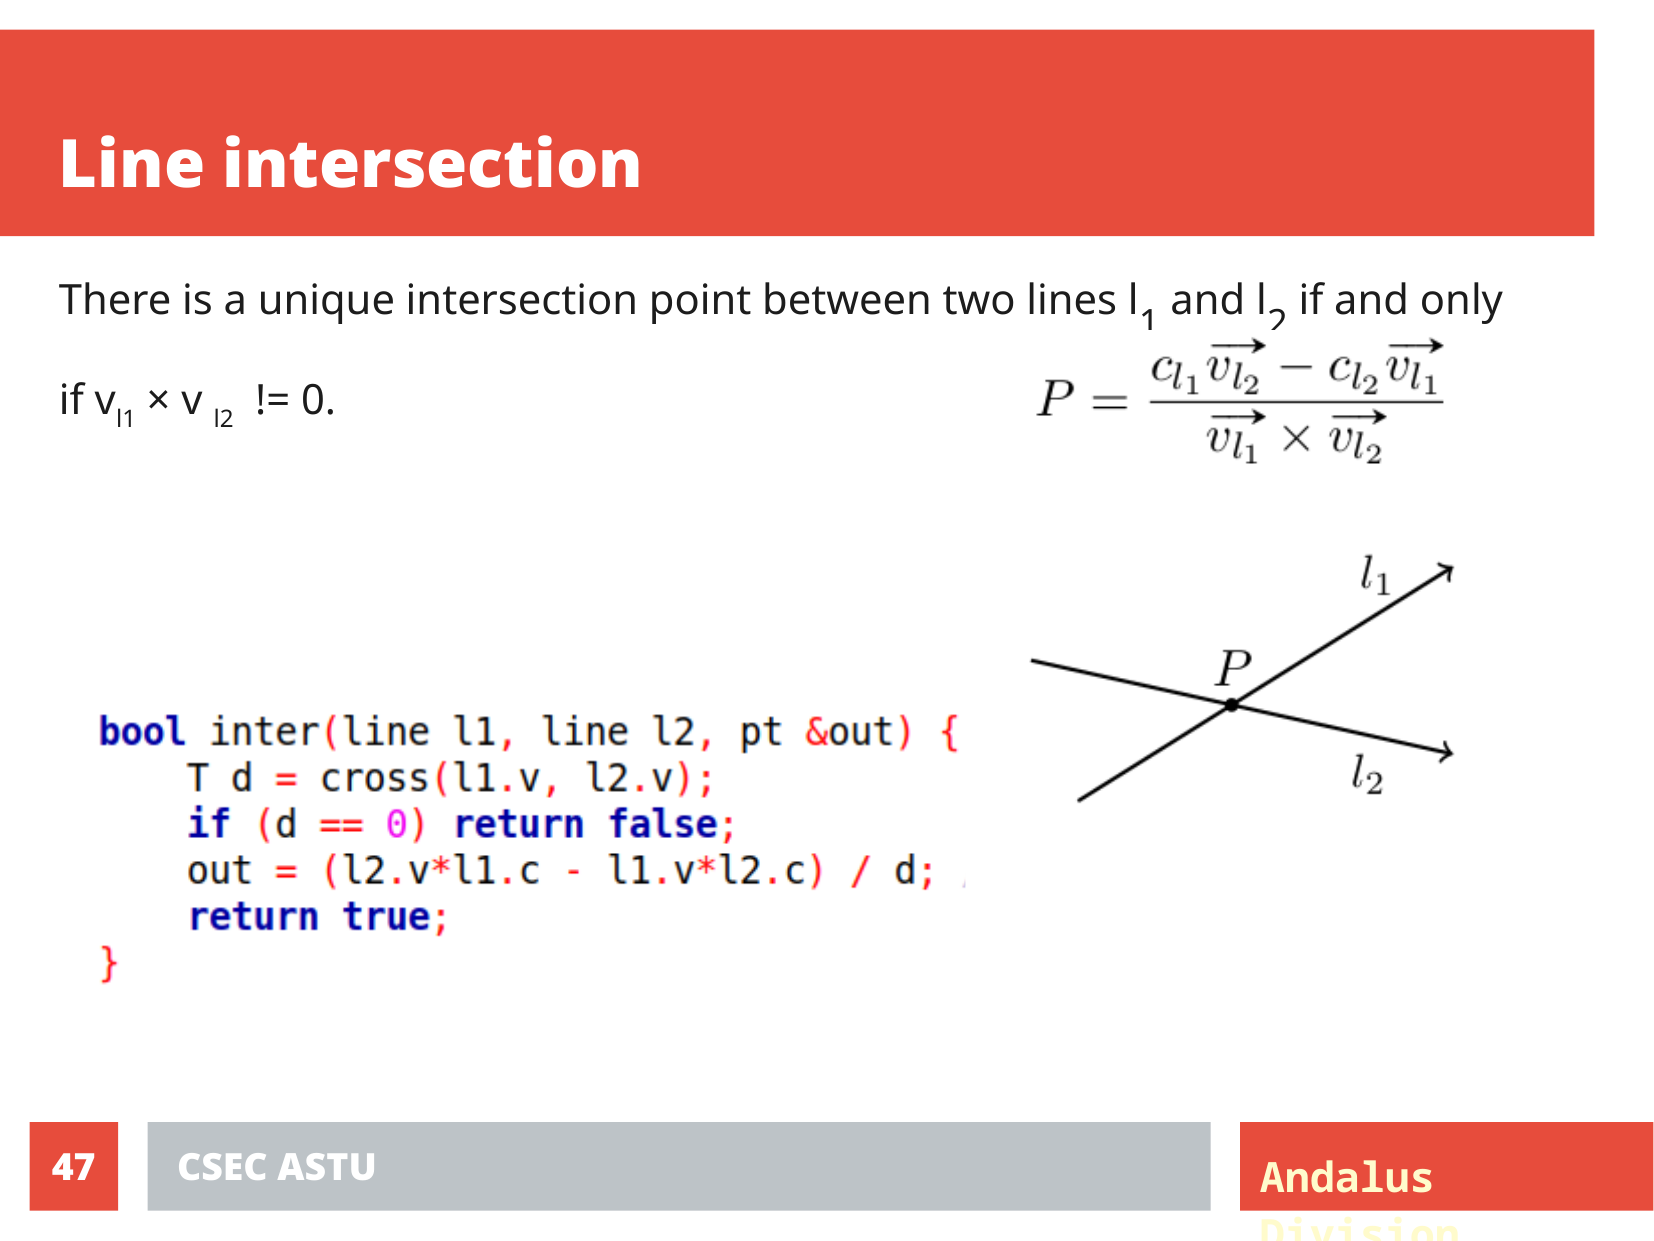

# Line intersection
There is a unique intersection point between two lines l1 and l2 if and only
if vl1 × v l2 != 0.
47
CSEC ASTU
Andalus Division